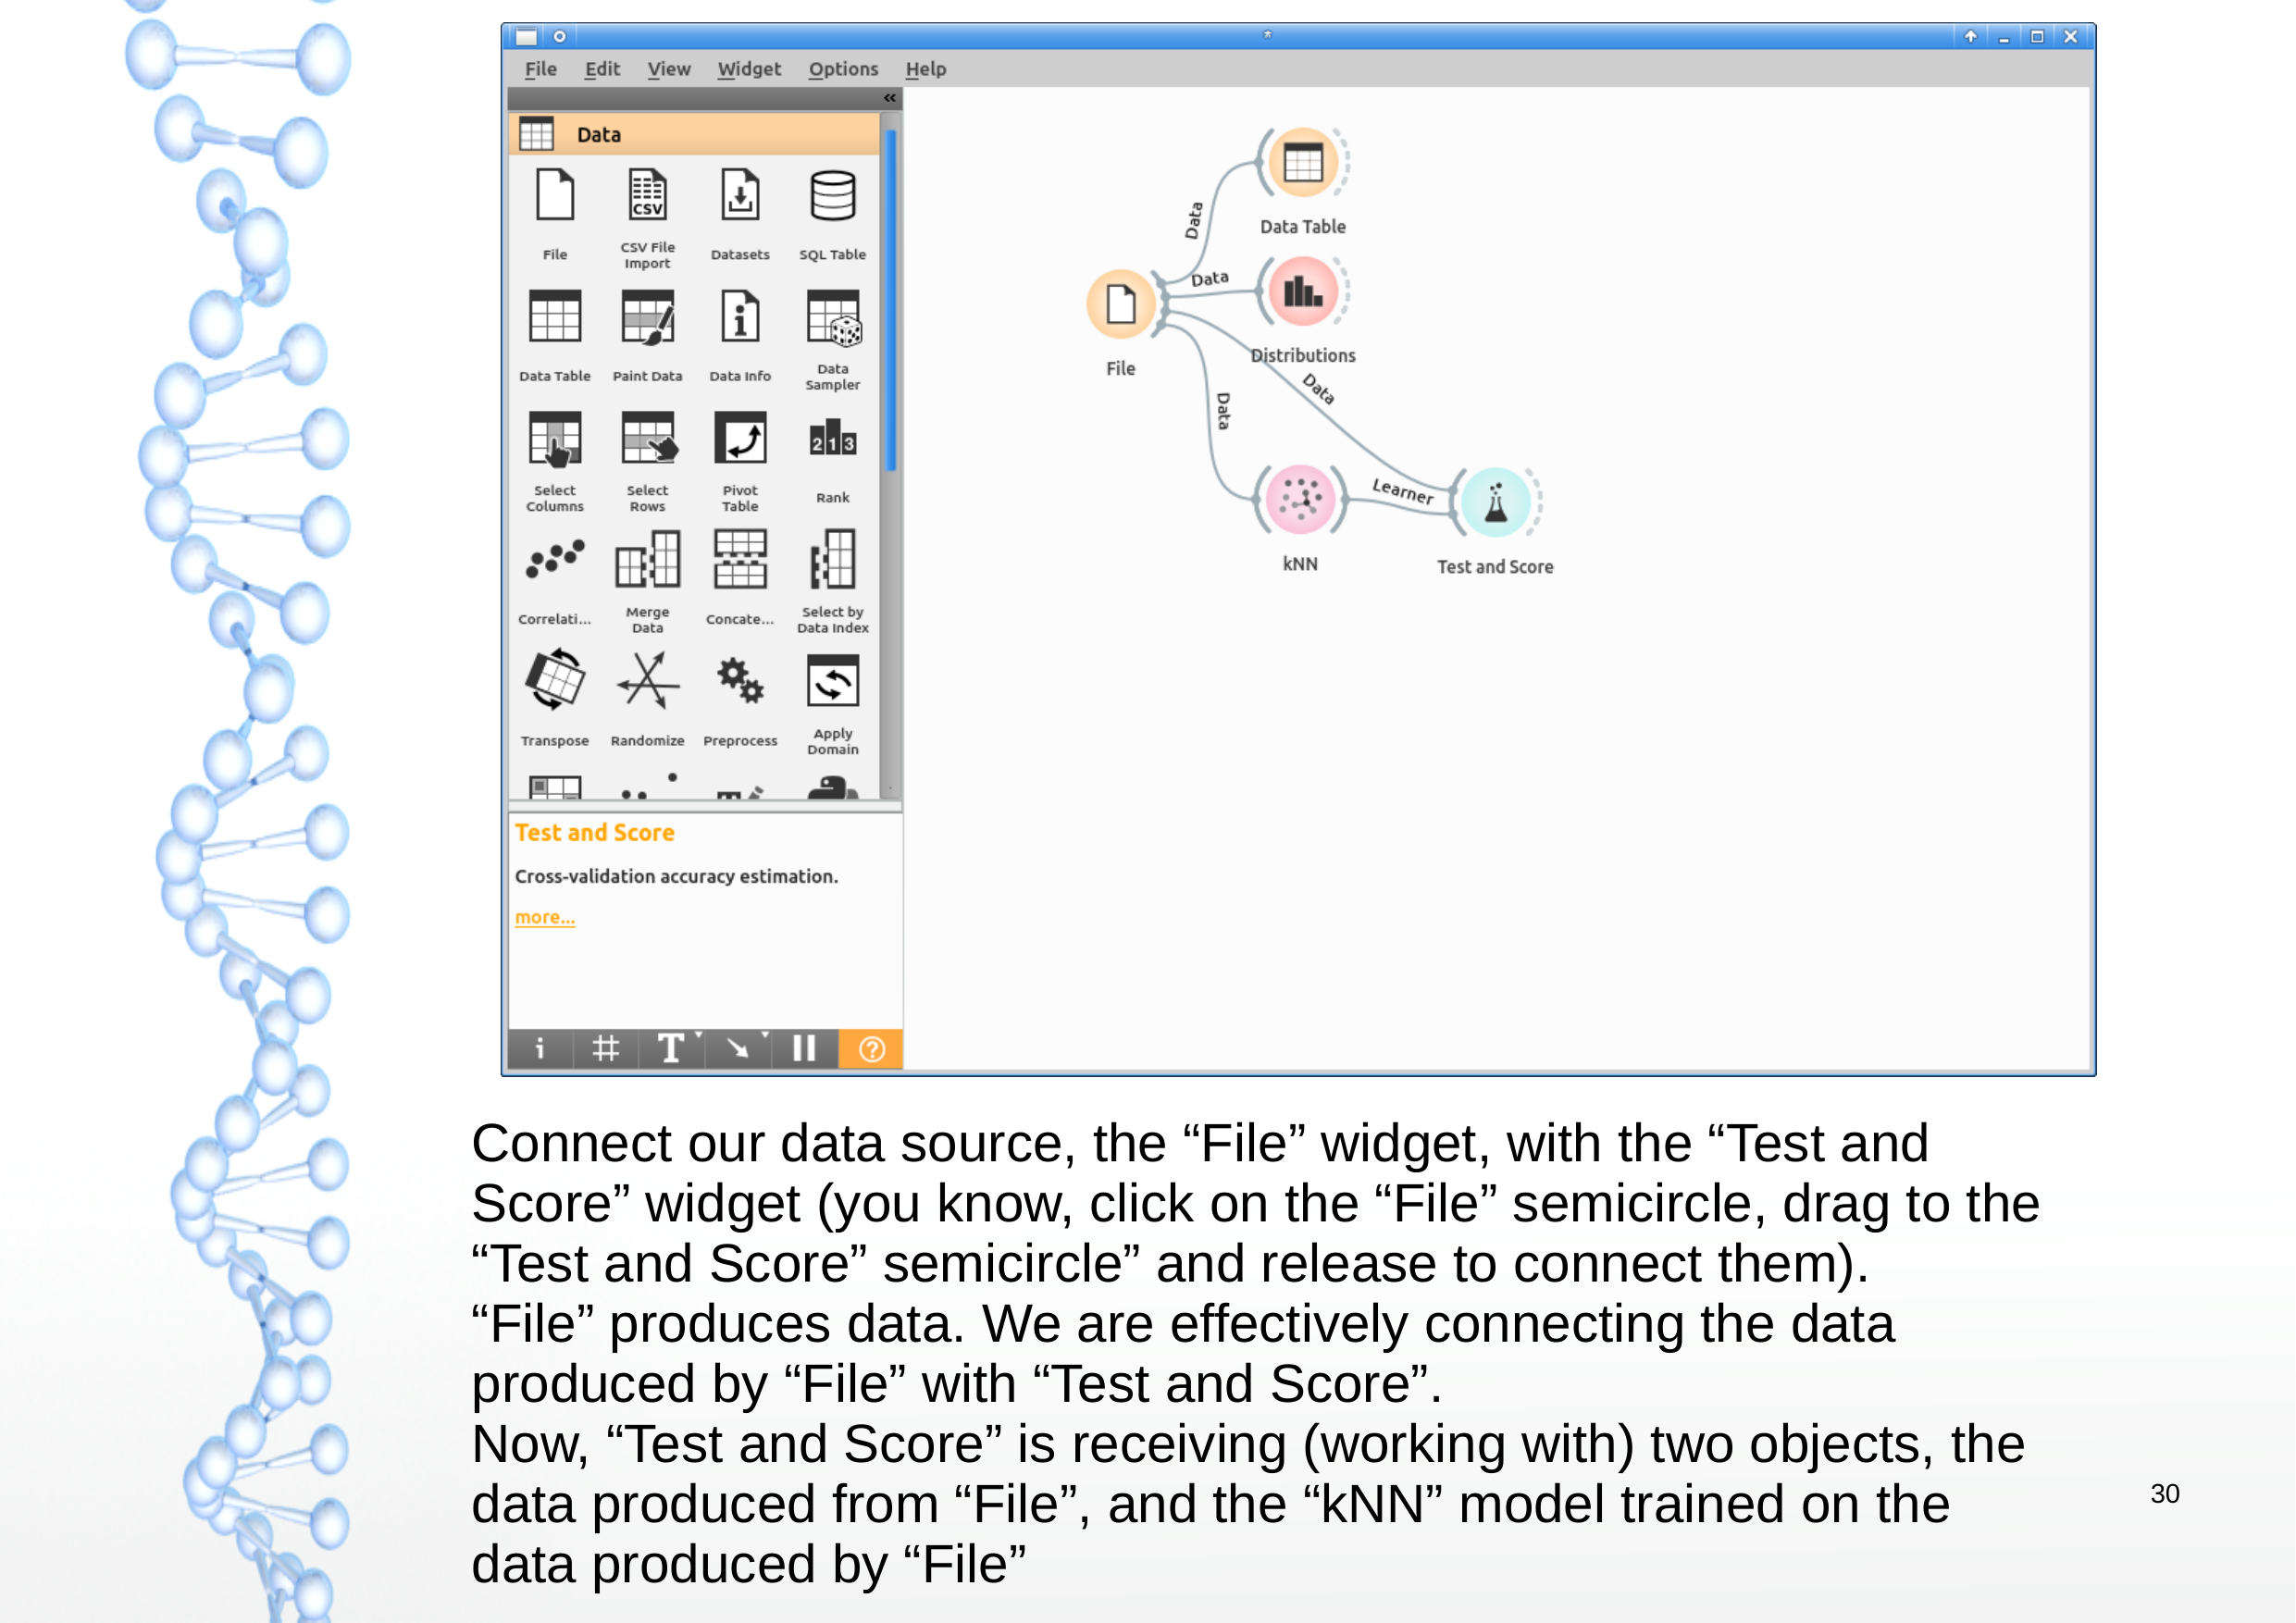

Connect our data source, the “File” widget, with the “Test and Score” widget (you know, click on the “File” semicircle, drag to the “Test and Score” semicircle” and release to connect them).
“File” produces data. We are effectively connecting the data produced by “File” with “Test and Score”.
Now, “Test and Score” is receiving (working with) two objects, the data produced from “File”, and the “kNN” model trained on the data produced by “File”
30